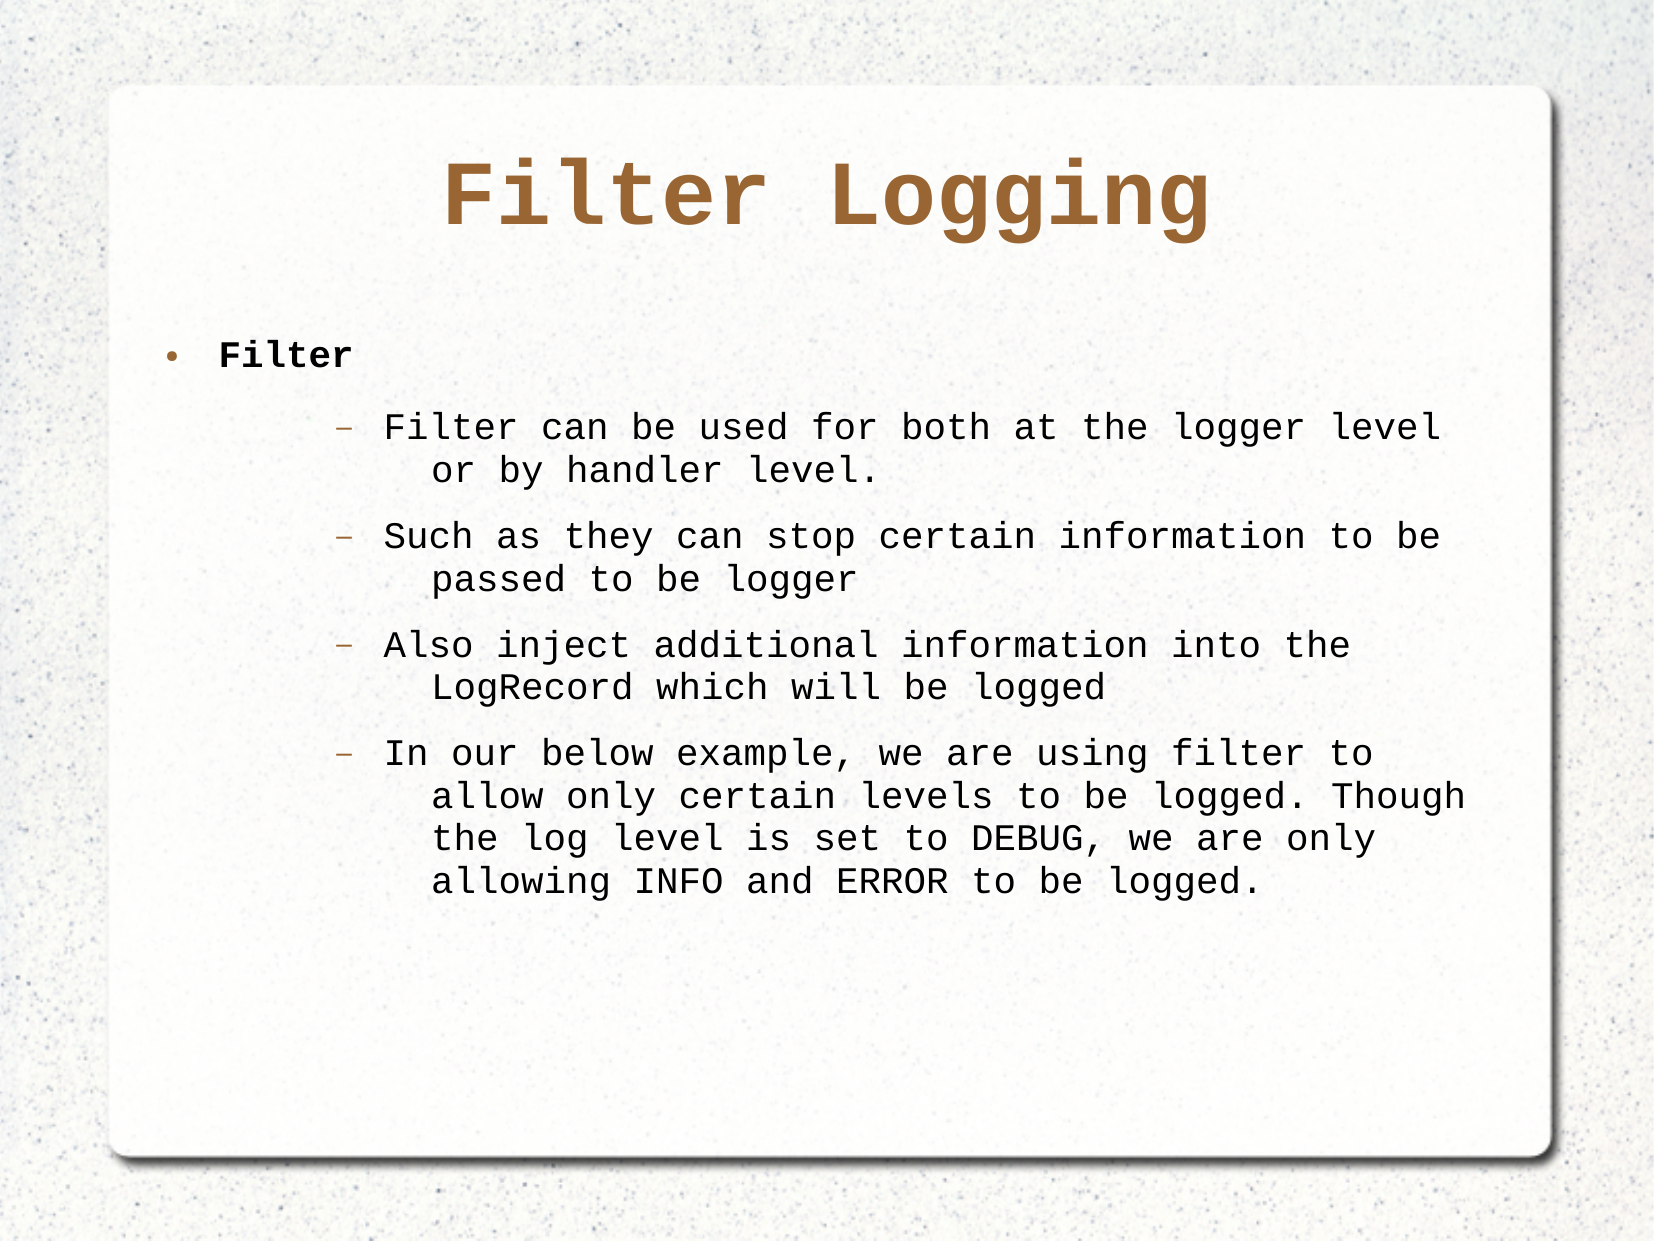

# Filter Logging
Filter
Filter can be used for both at the logger level or by handler level.
Such as they can stop certain information to be passed to be logger
Also inject additional information into the LogRecord which will be logged
In our below example, we are using filter to allow only certain levels to be logged. Though the log level is set to DEBUG, we are only allowing INFO and ERROR to be logged.